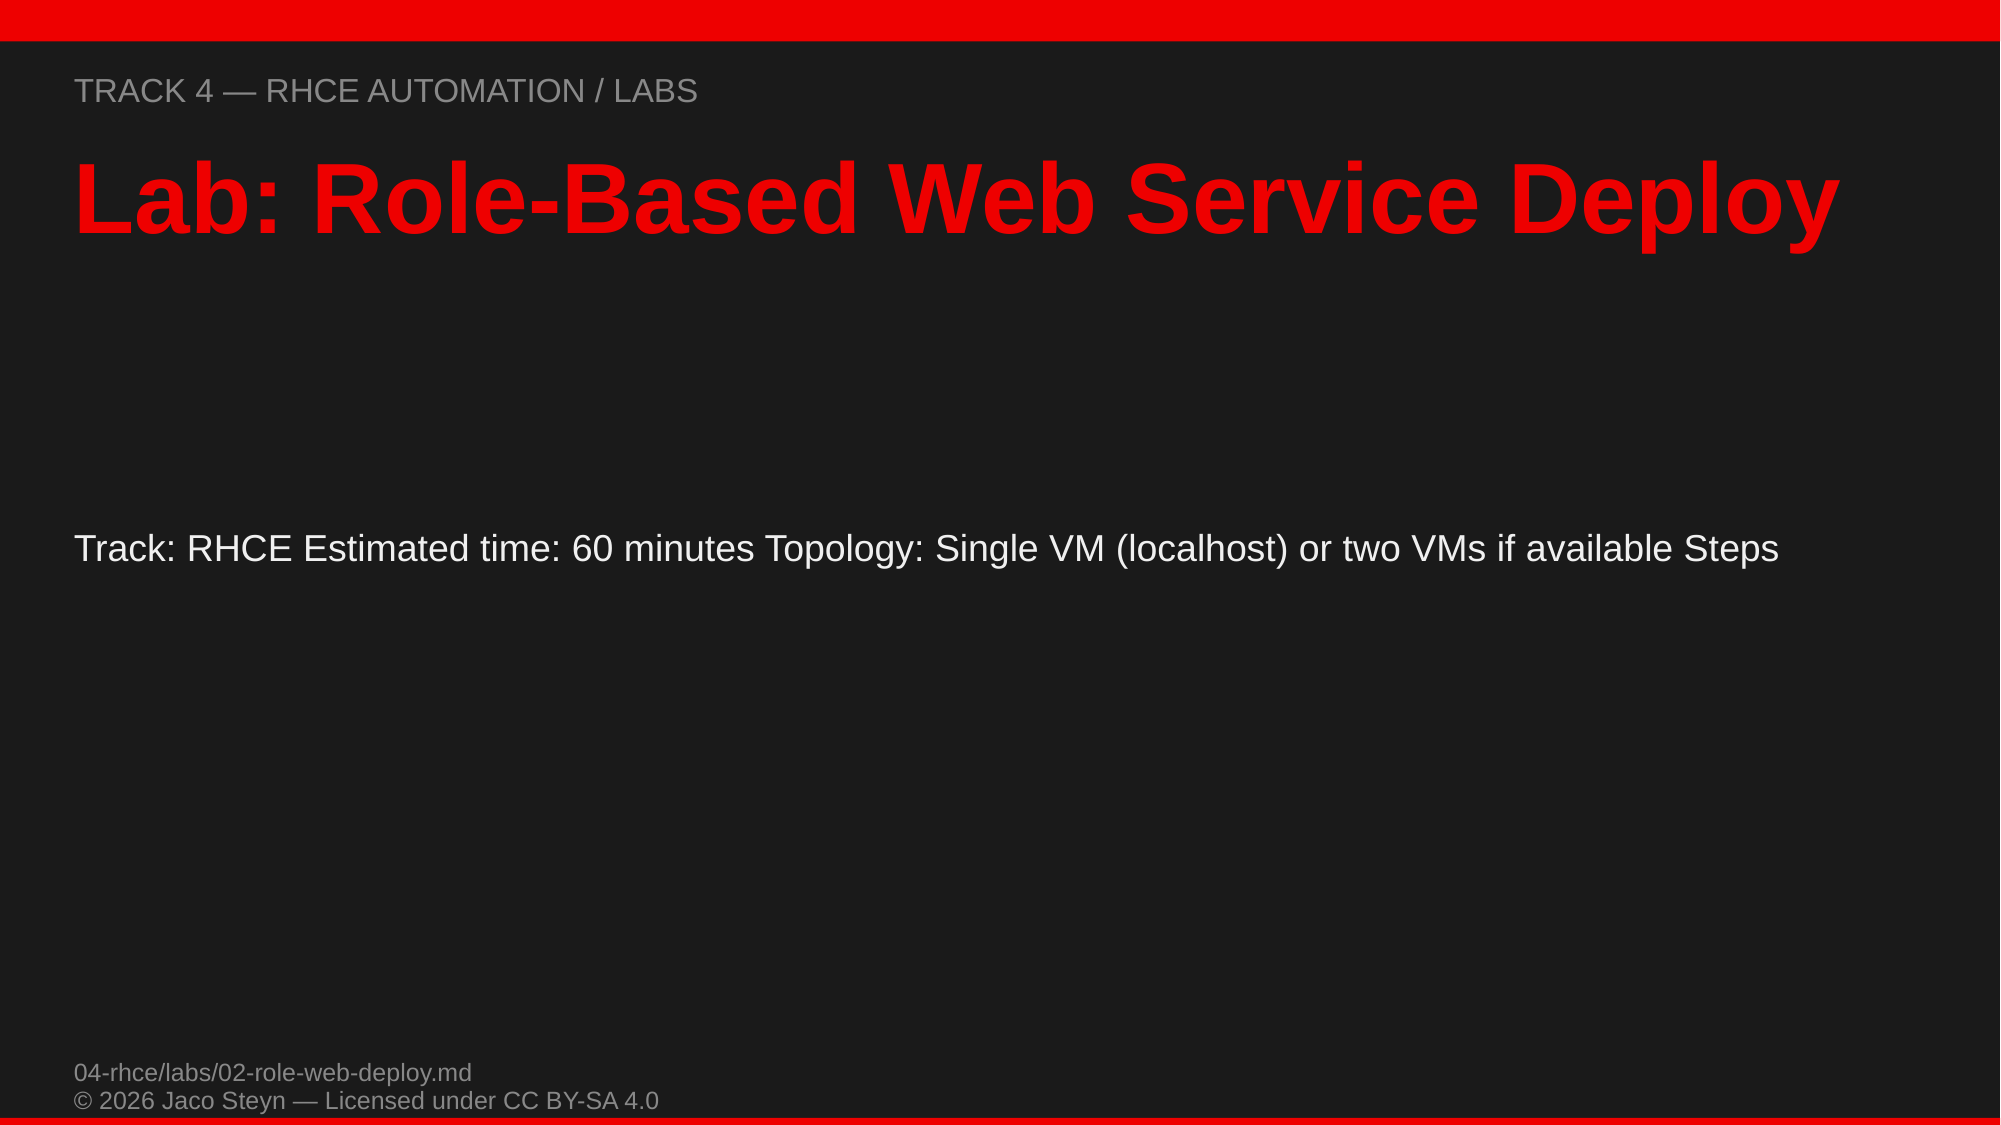

TRACK 4 — RHCE AUTOMATION / LABS
Lab: Role-Based Web Service Deploy
Track: RHCE Estimated time: 60 minutes Topology: Single VM (localhost) or two VMs if available Steps
04-rhce/labs/02-role-web-deploy.md
© 2026 Jaco Steyn — Licensed under CC BY-SA 4.0